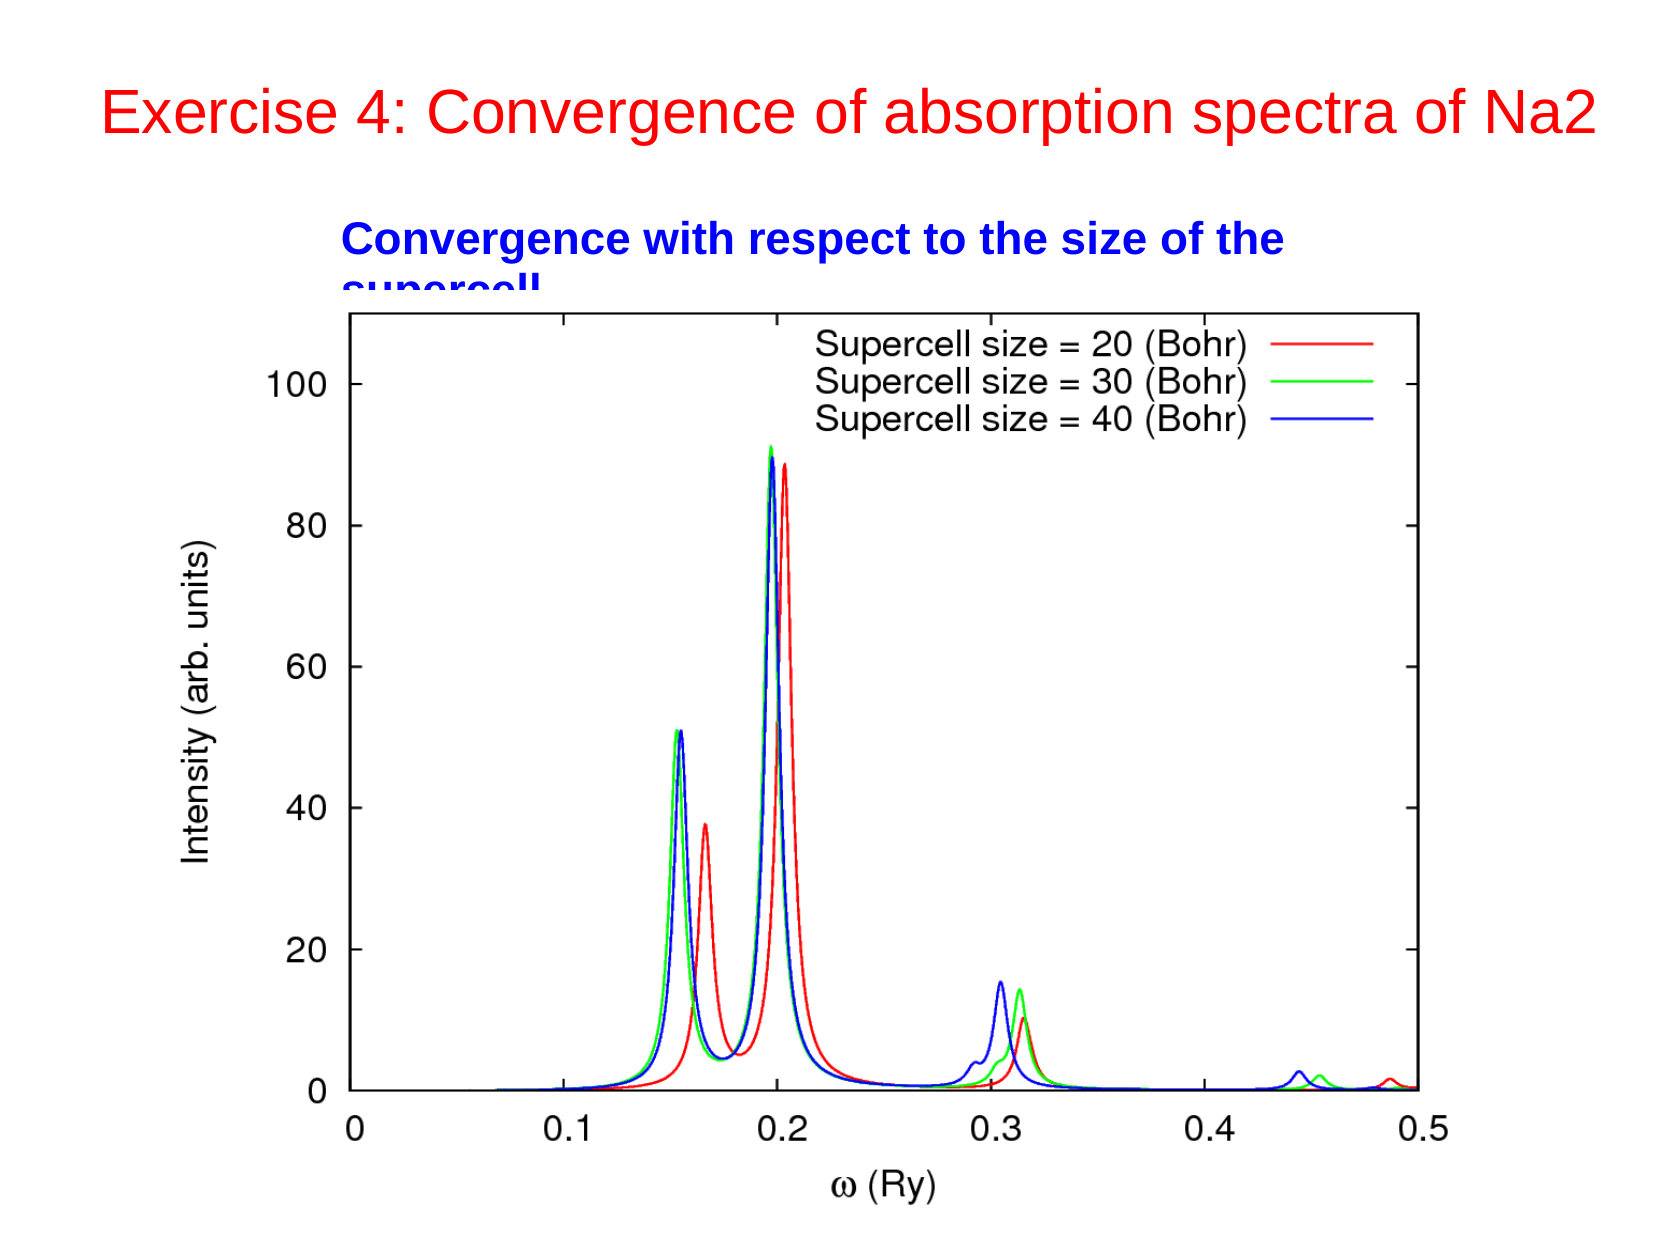

Exercise 4: Convergence of absorption spectra of Na2
# Convergence with respect to the size of the supercell